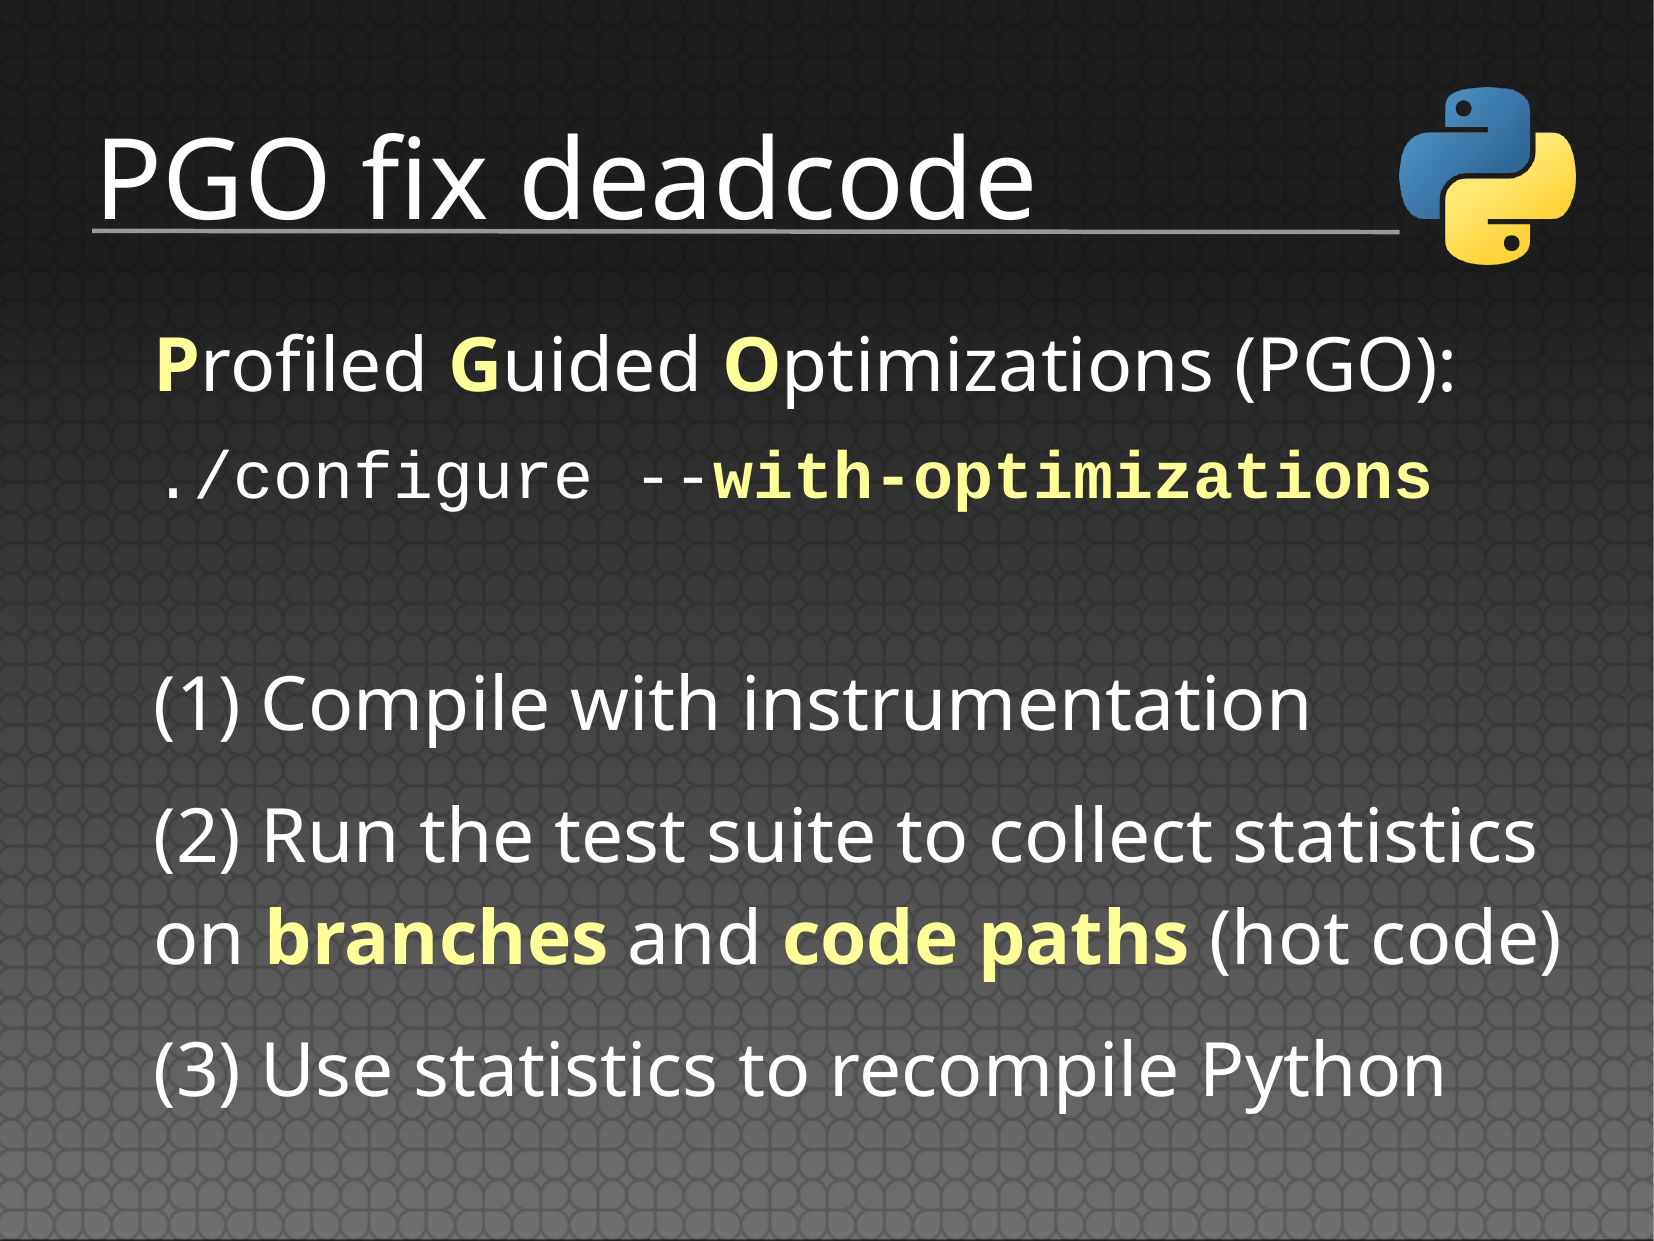

PGO fix deadcode
# Profiled Guided Optimizations (PGO):
./configure --with-optimizations
(1) Compile with instrumentation
(2) Run the test suite to collect statistics on branches and code paths (hot code)
(3) Use statistics to recompile Python